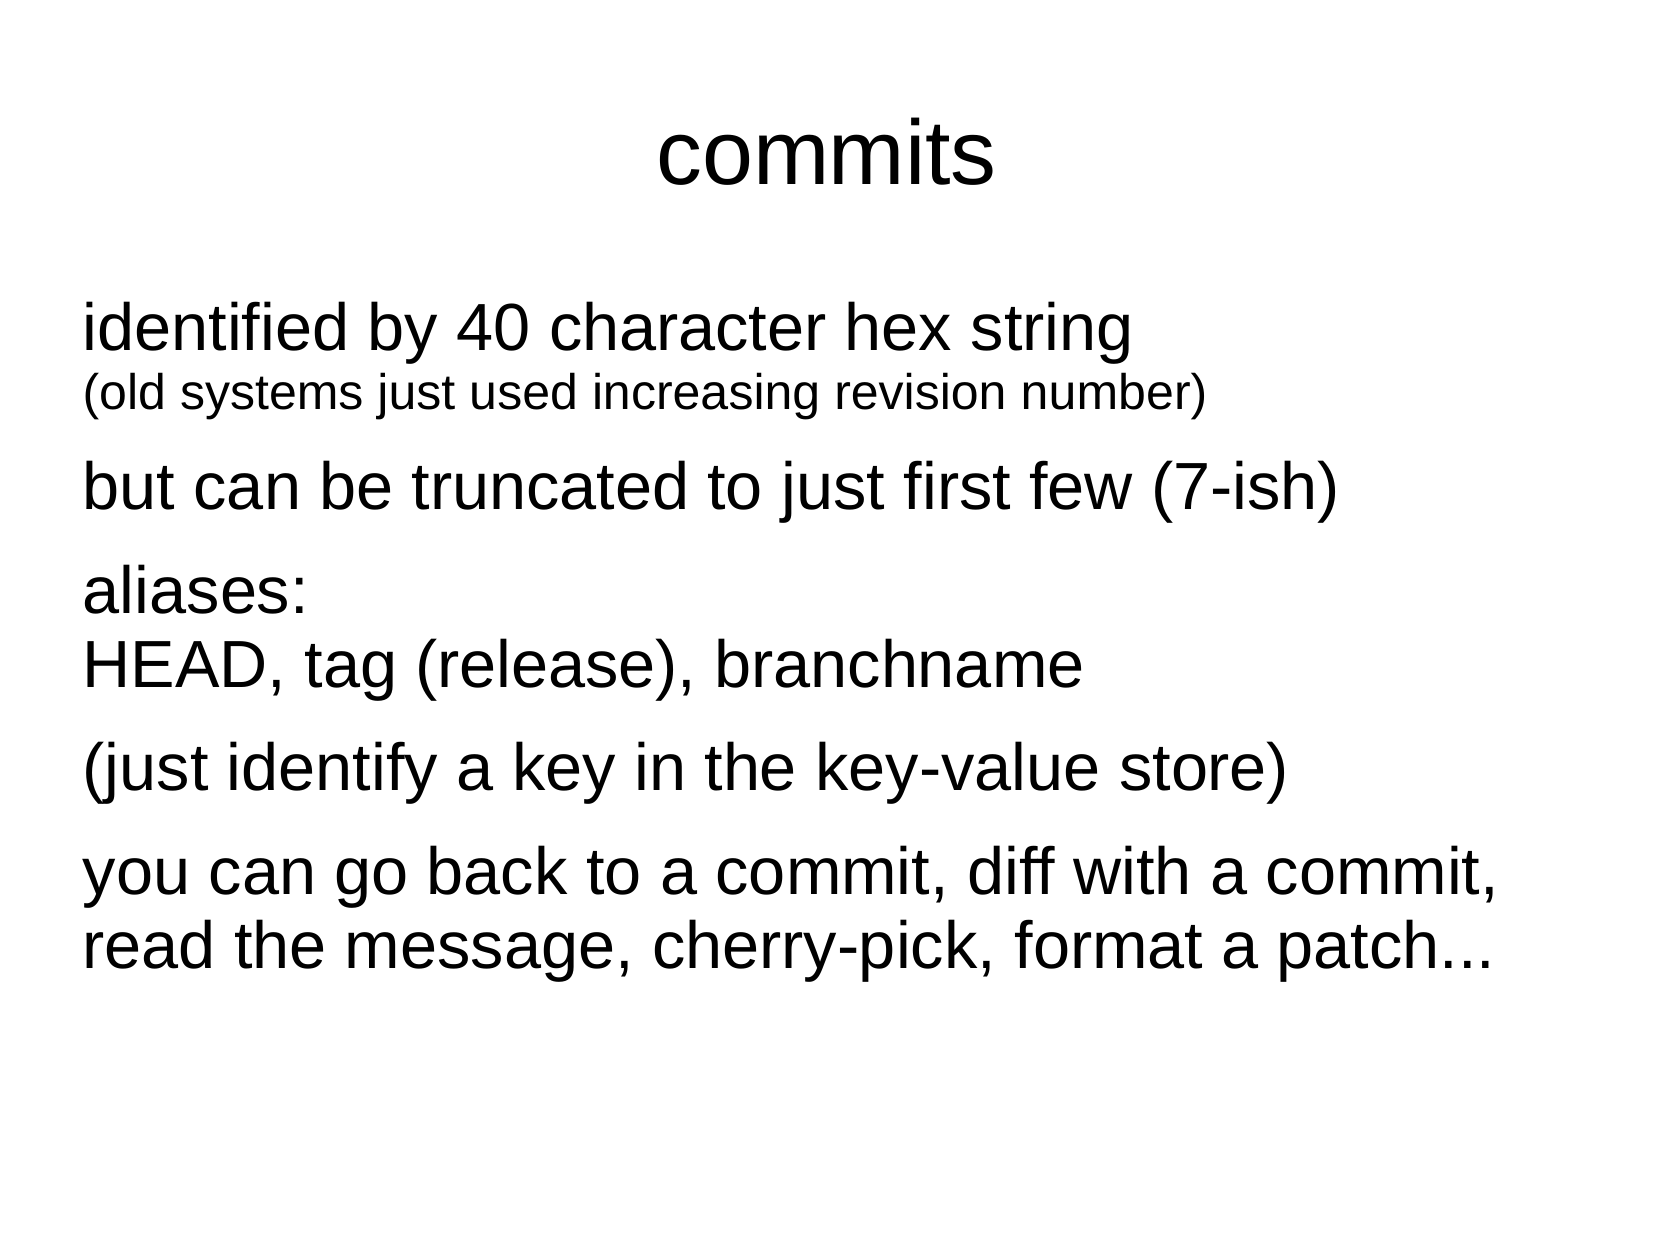

# commits
identified by 40 character hex string
(old systems just used increasing revision number)
but can be truncated to just first few (7-ish)
aliases:
HEAD, tag (release), branchname
(just identify a key in the key-value store)
you can go back to a commit, diff with a commit, read the message, cherry-pick, format a patch...